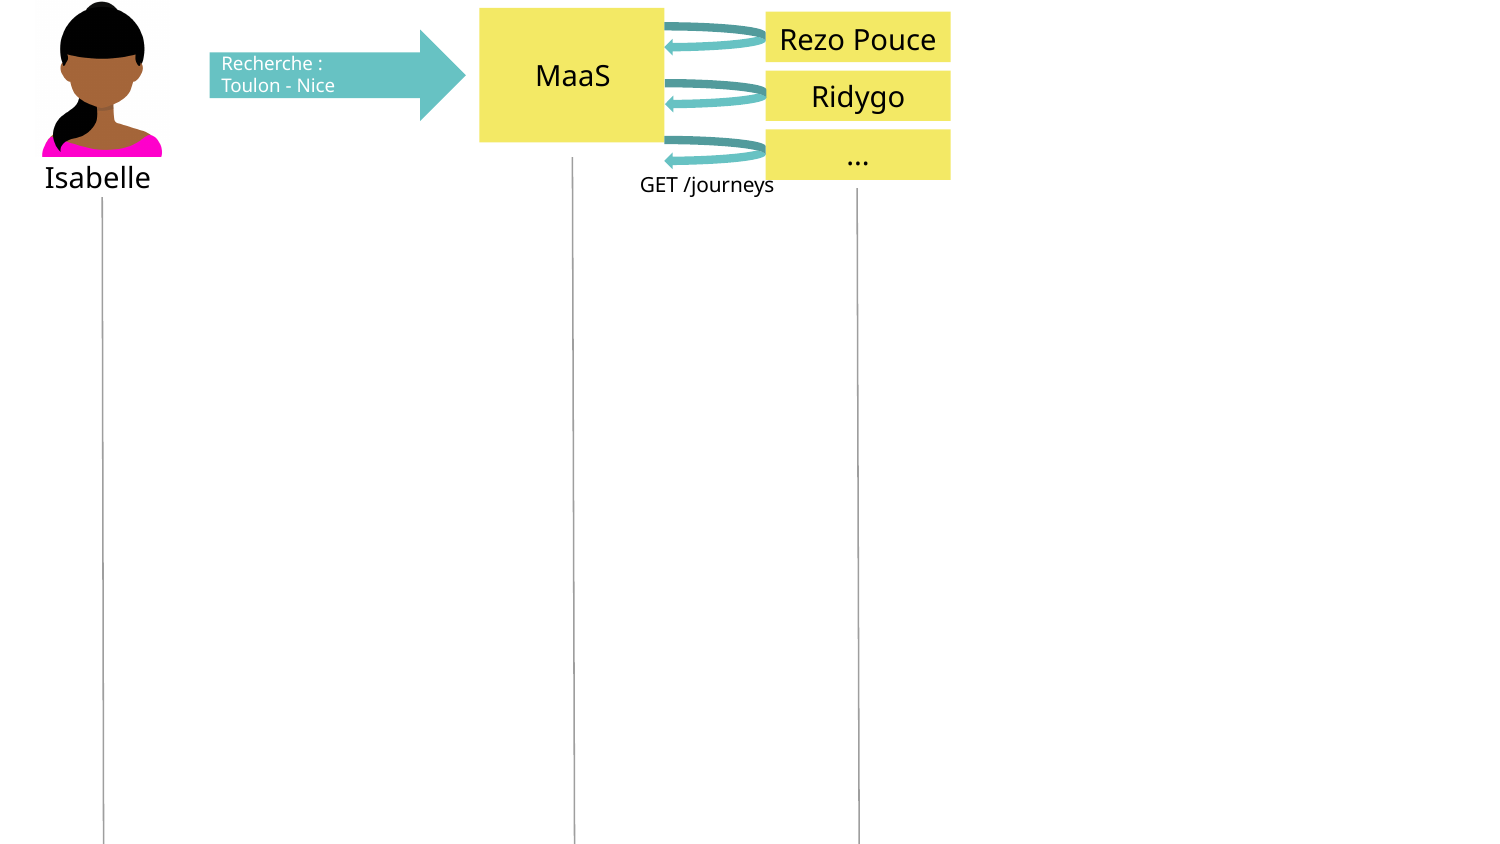

Rezo Pouce
Recherche :
Toulon - Nice
MaaS
Ridygo
...
Isabelle
GET /journeys